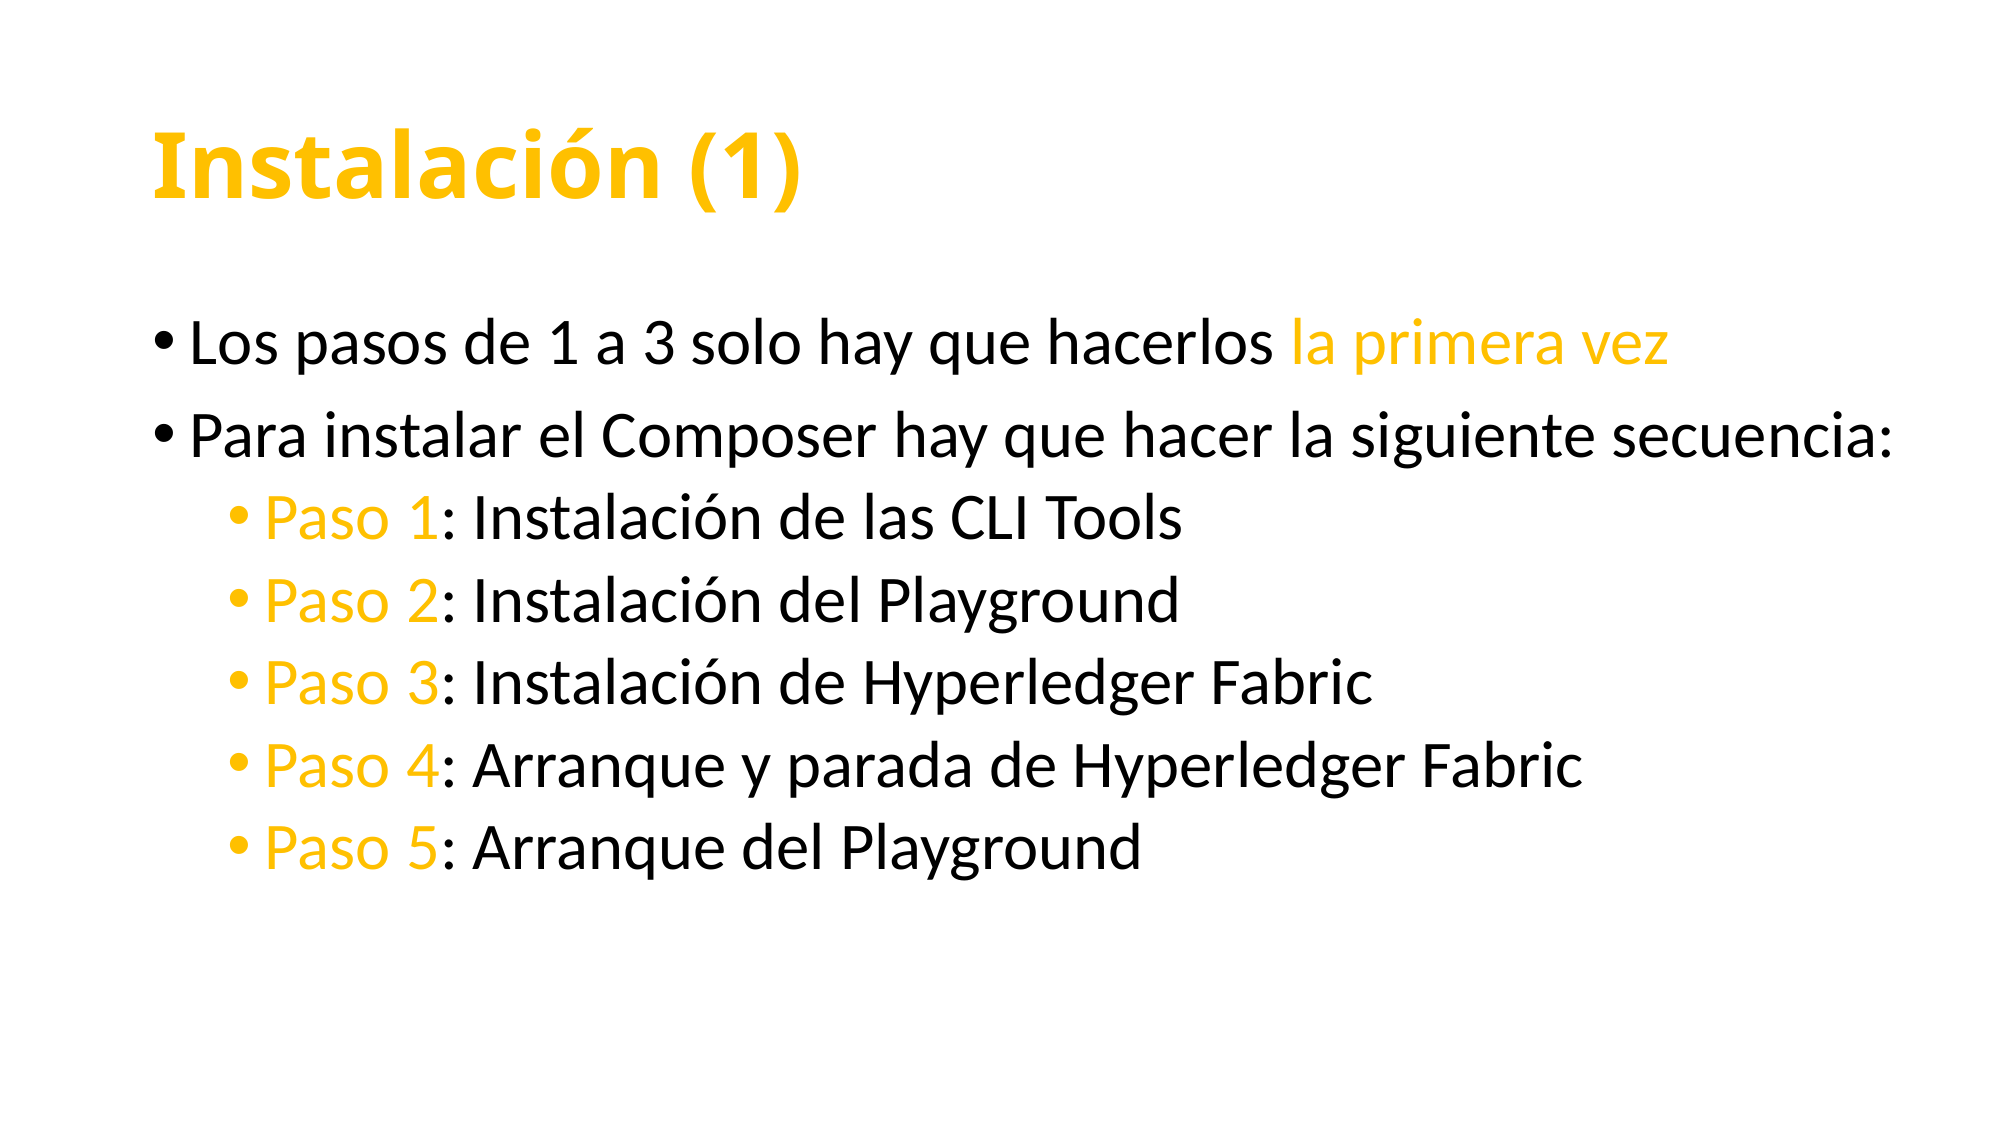

# Instalación (1)
Los pasos de 1 a 3 solo hay que hacerlos la primera vez
Para instalar el Composer hay que hacer la siguiente secuencia:
Paso 1: Instalación de las CLI Tools
Paso 2: Instalación del Playground
Paso 3: Instalación de Hyperledger Fabric
Paso 4: Arranque y parada de Hyperledger Fabric
Paso 5: Arranque del Playground